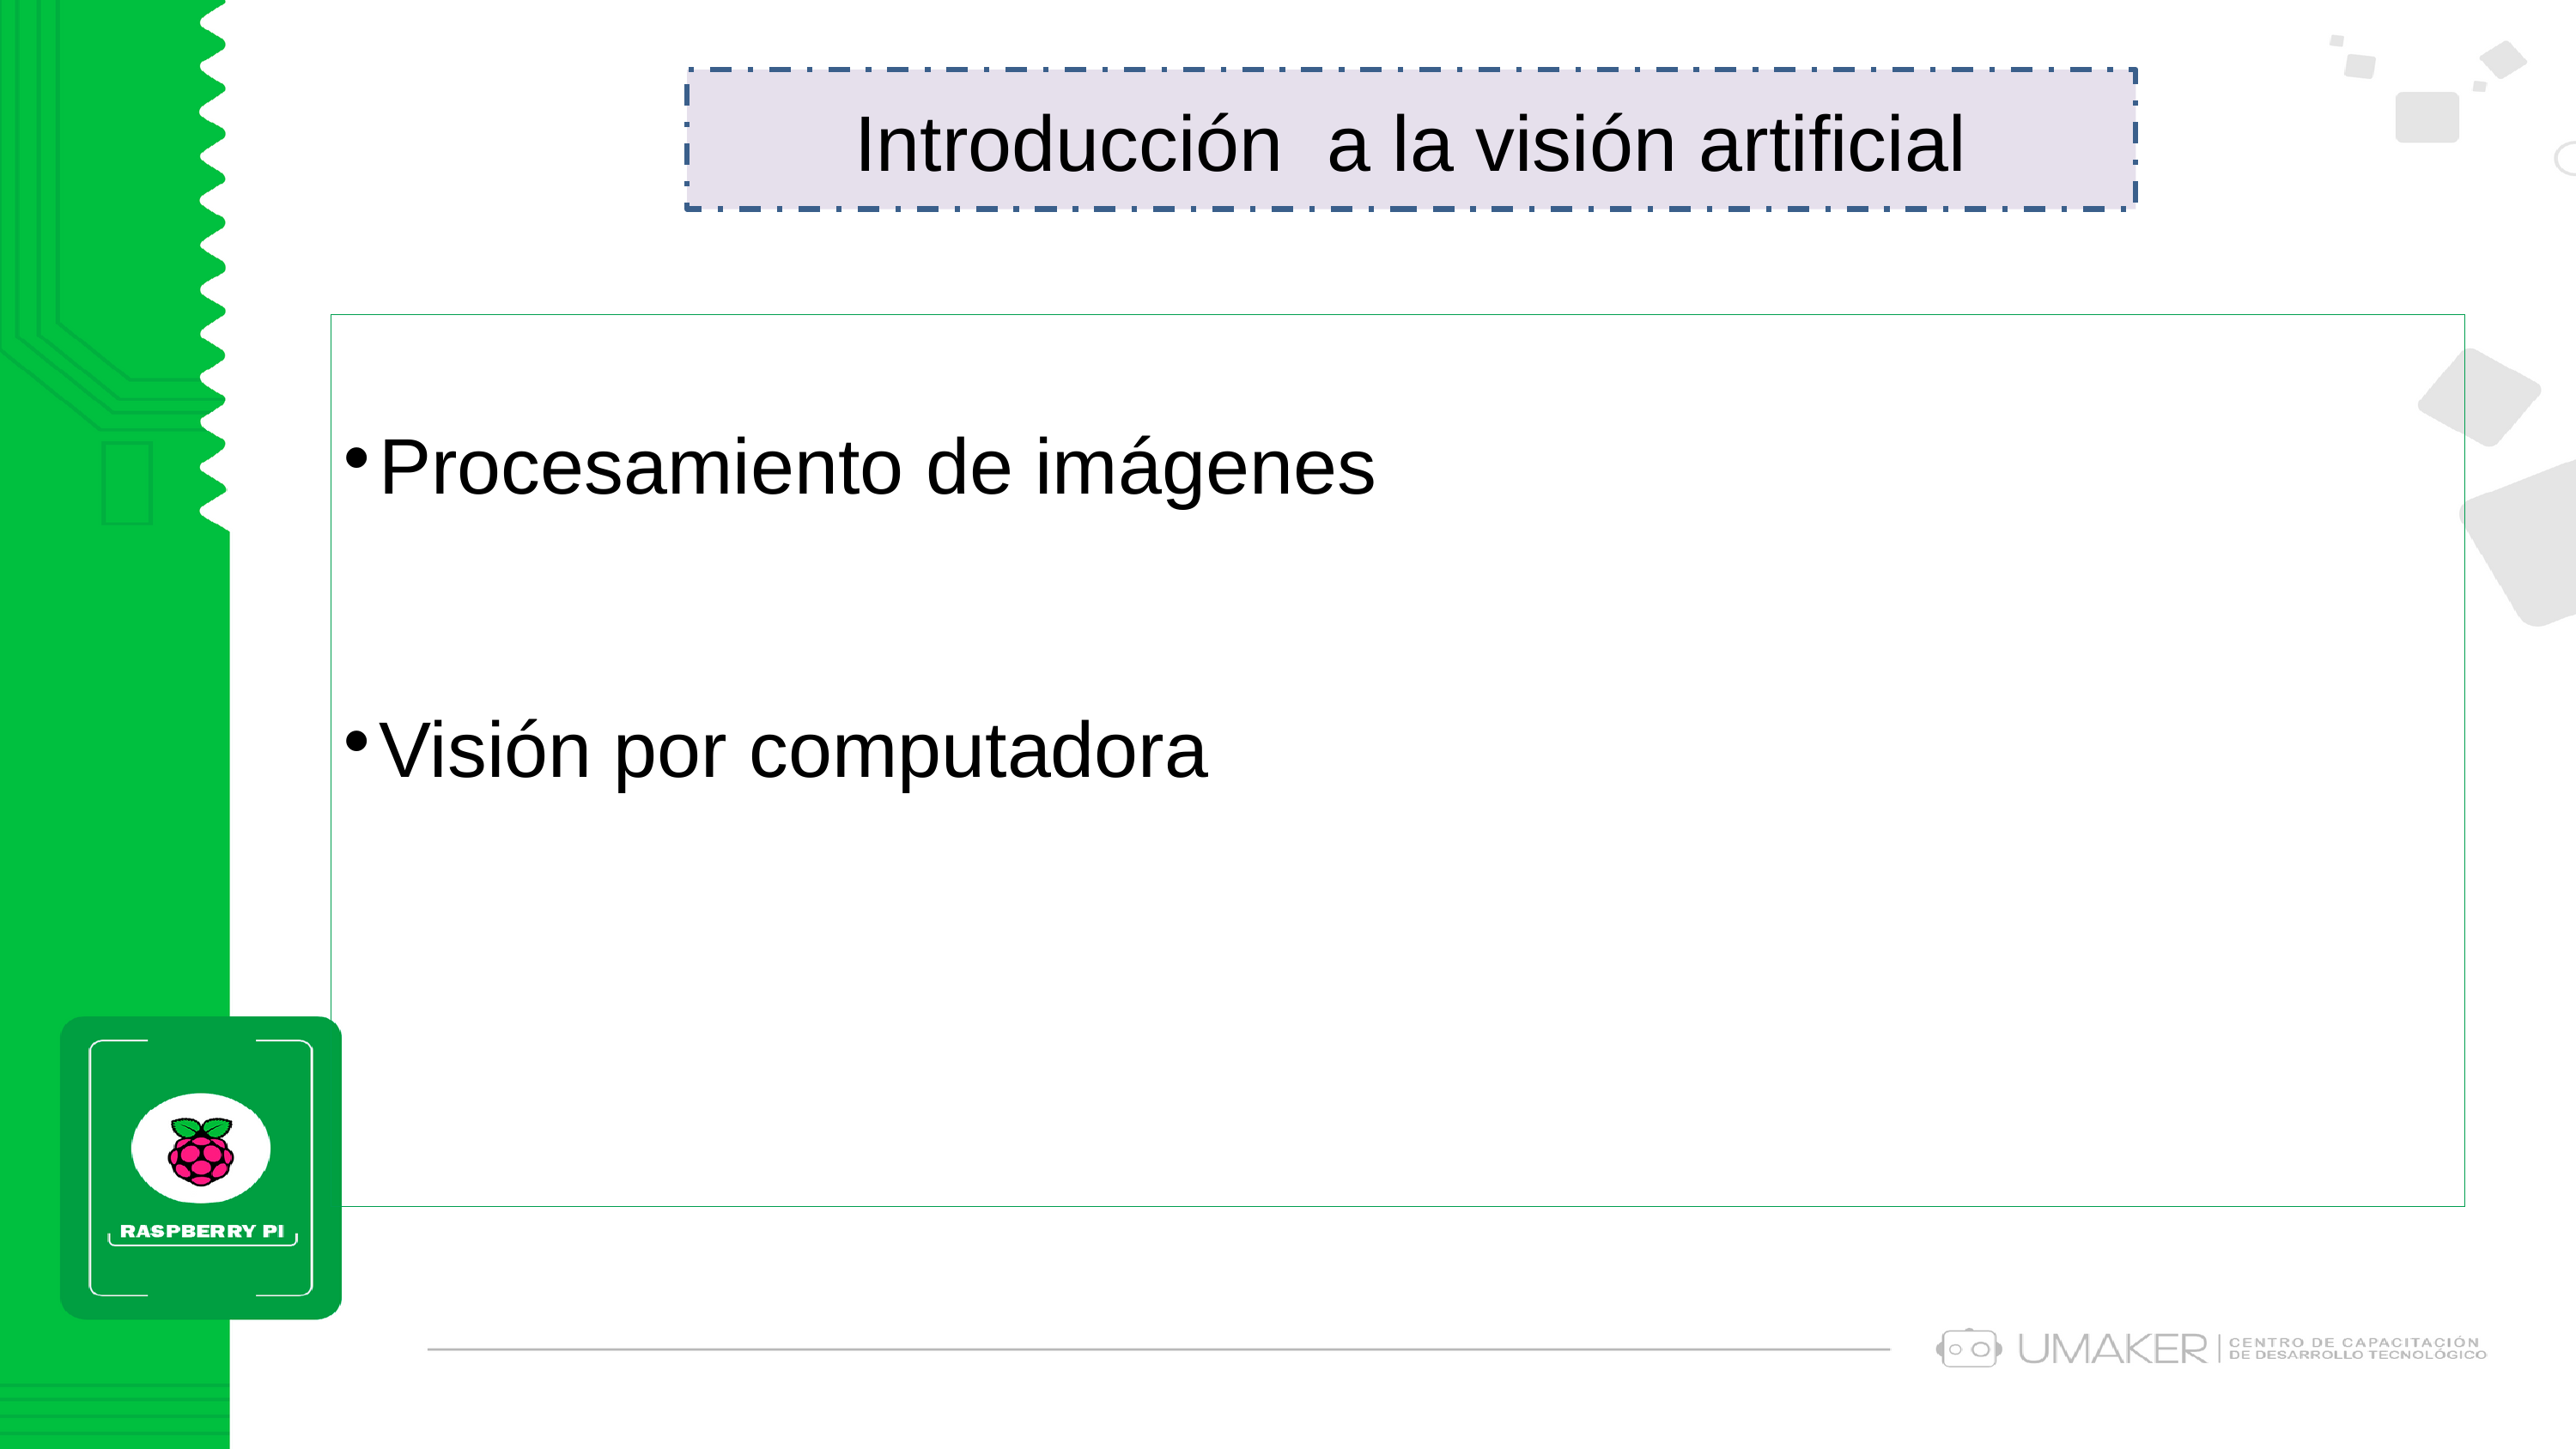

Introducción a la visión artificial
Procesamiento de imágenes
Visión por computadora